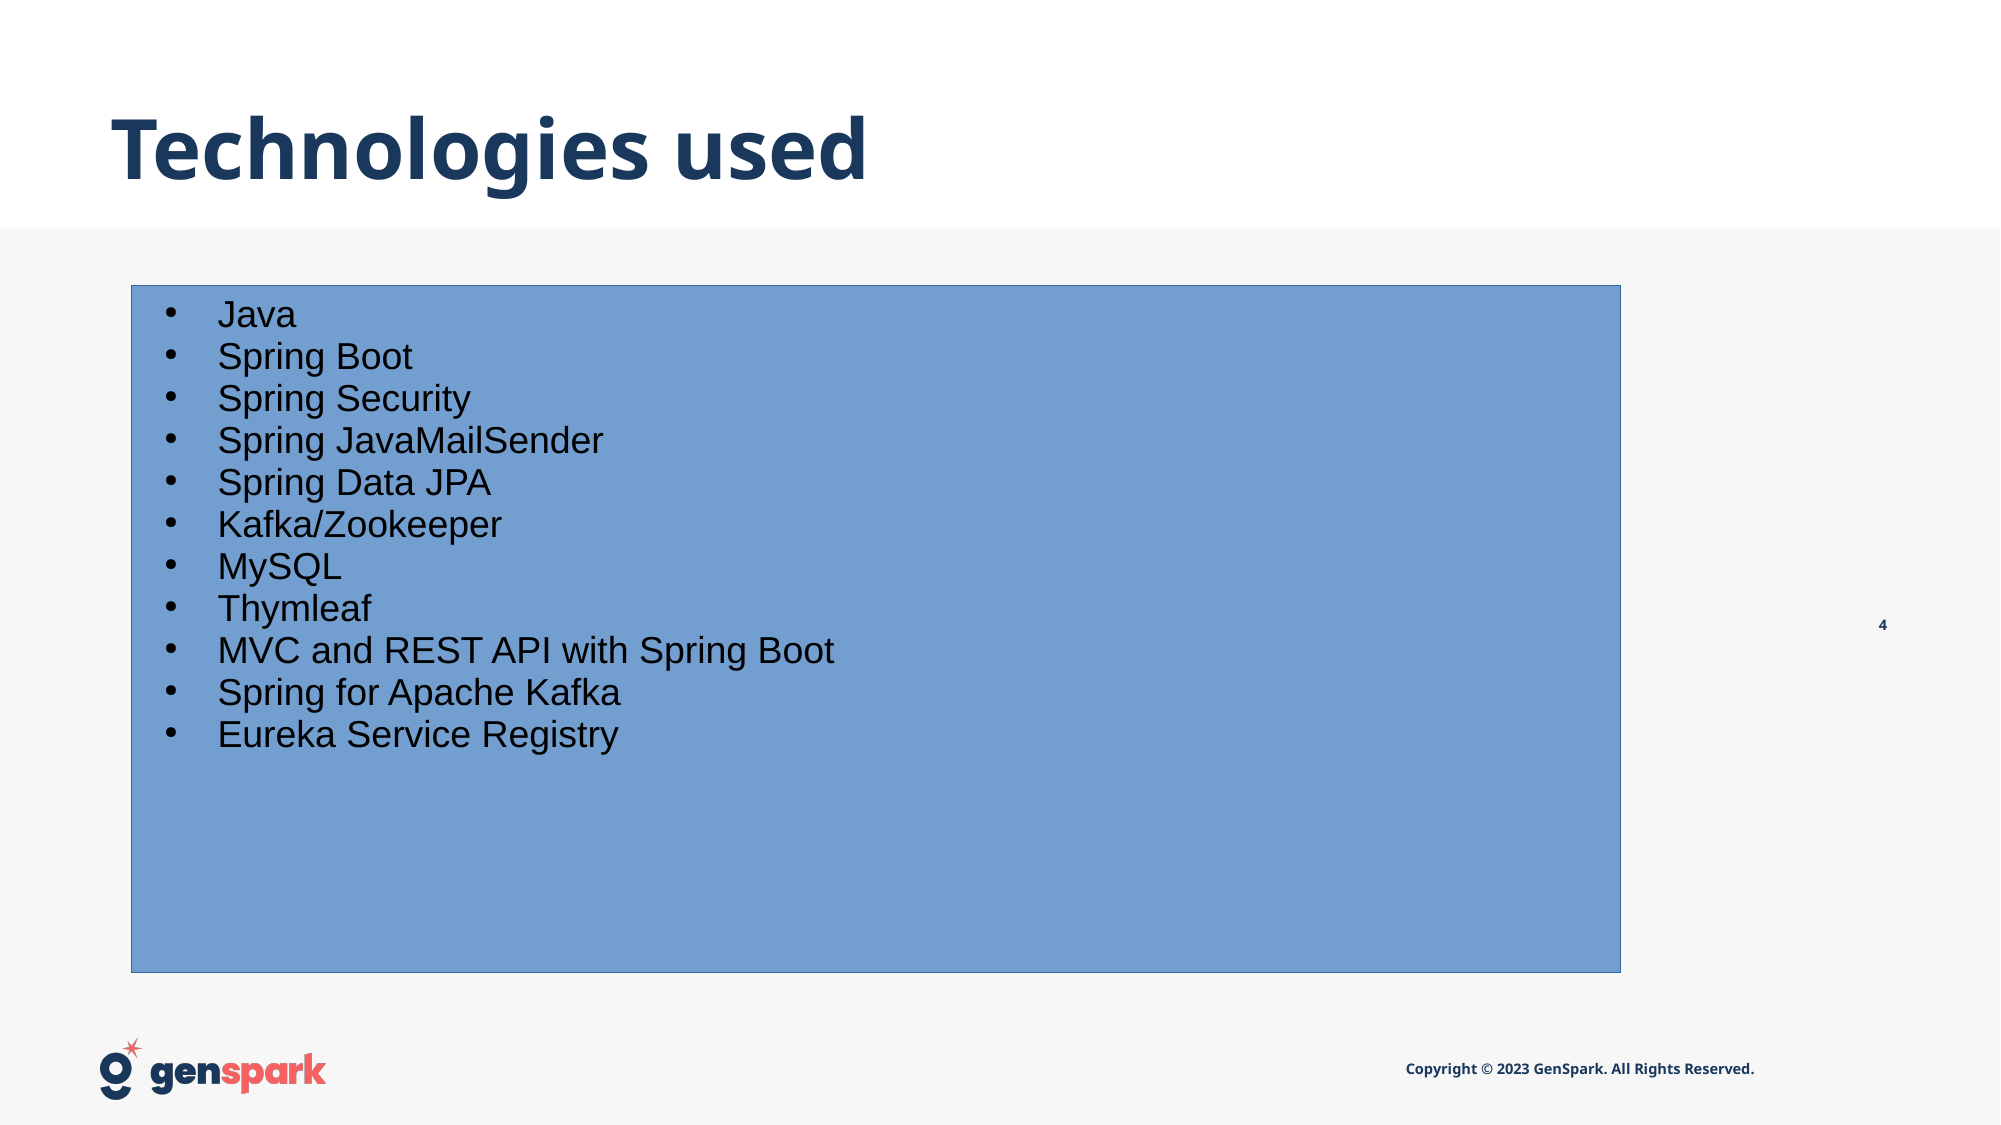

# Technologies used
Java
Spring Boot
Spring Security
Spring JavaMailSender
Spring Data JPA
Kafka/Zookeeper
MySQL
Thymleaf
MVC and REST API with Spring Boot
Spring for Apache Kafka
Eureka Service Registry
Copyright © 2023 GenSpark. All Rights Reserved.